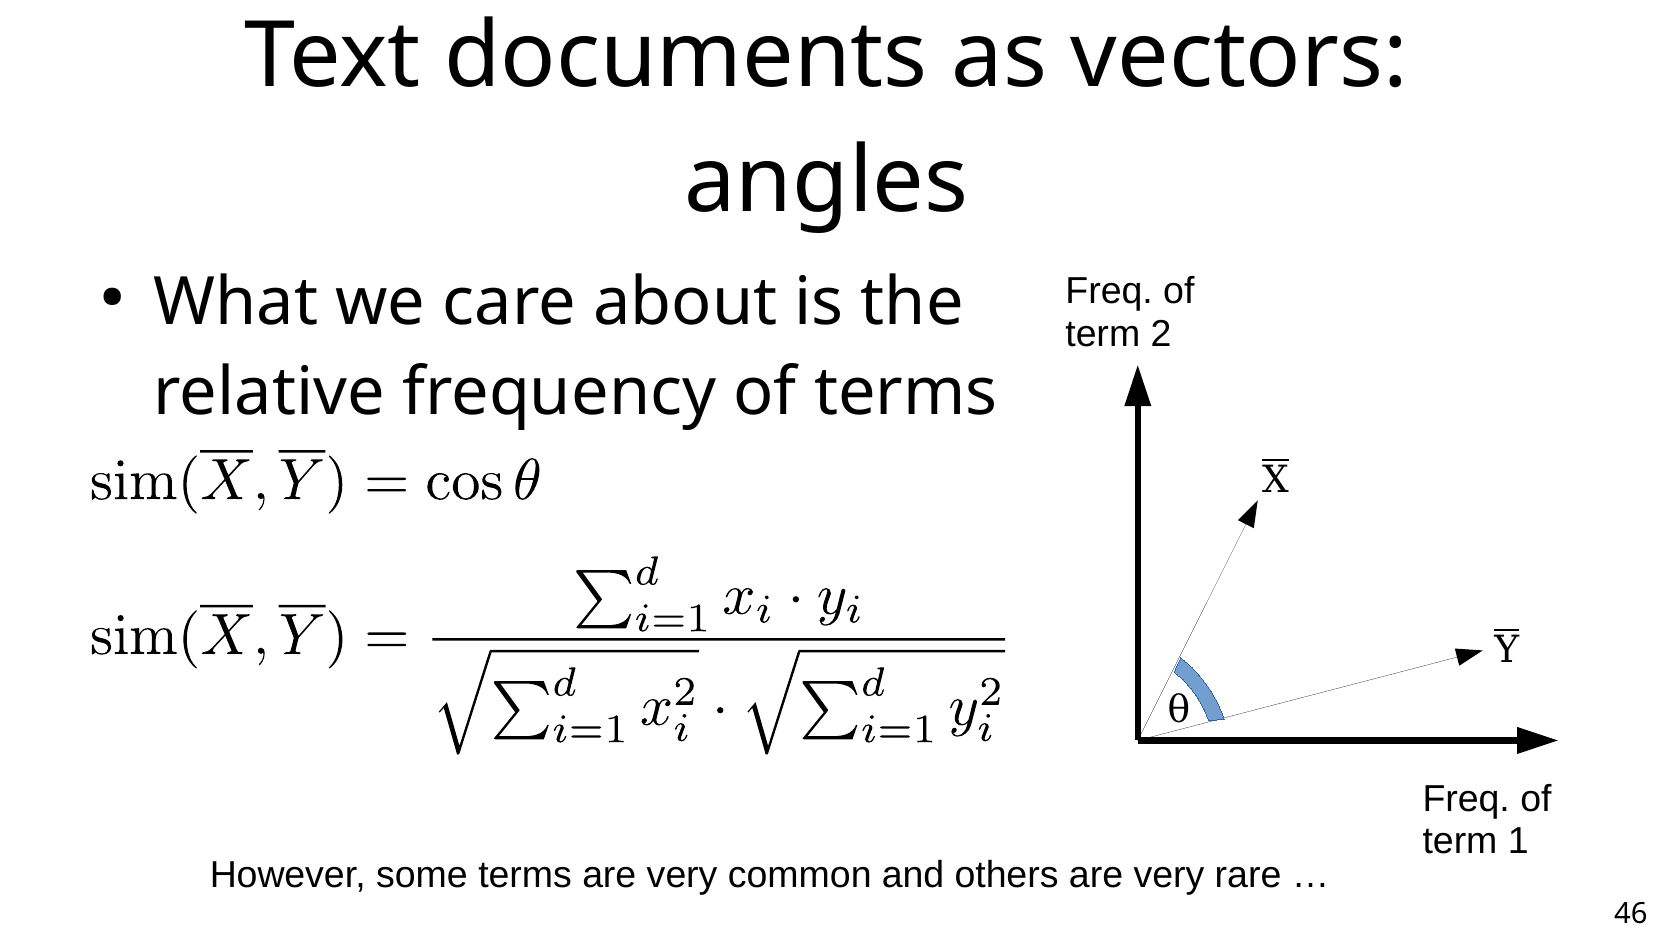

# Text documents as vectors: angles
What we care about is the relative frequency of terms
Freq. of term 2
X
Y
θ
Freq. of term 1
However, some terms are very common and others are very rare …
46